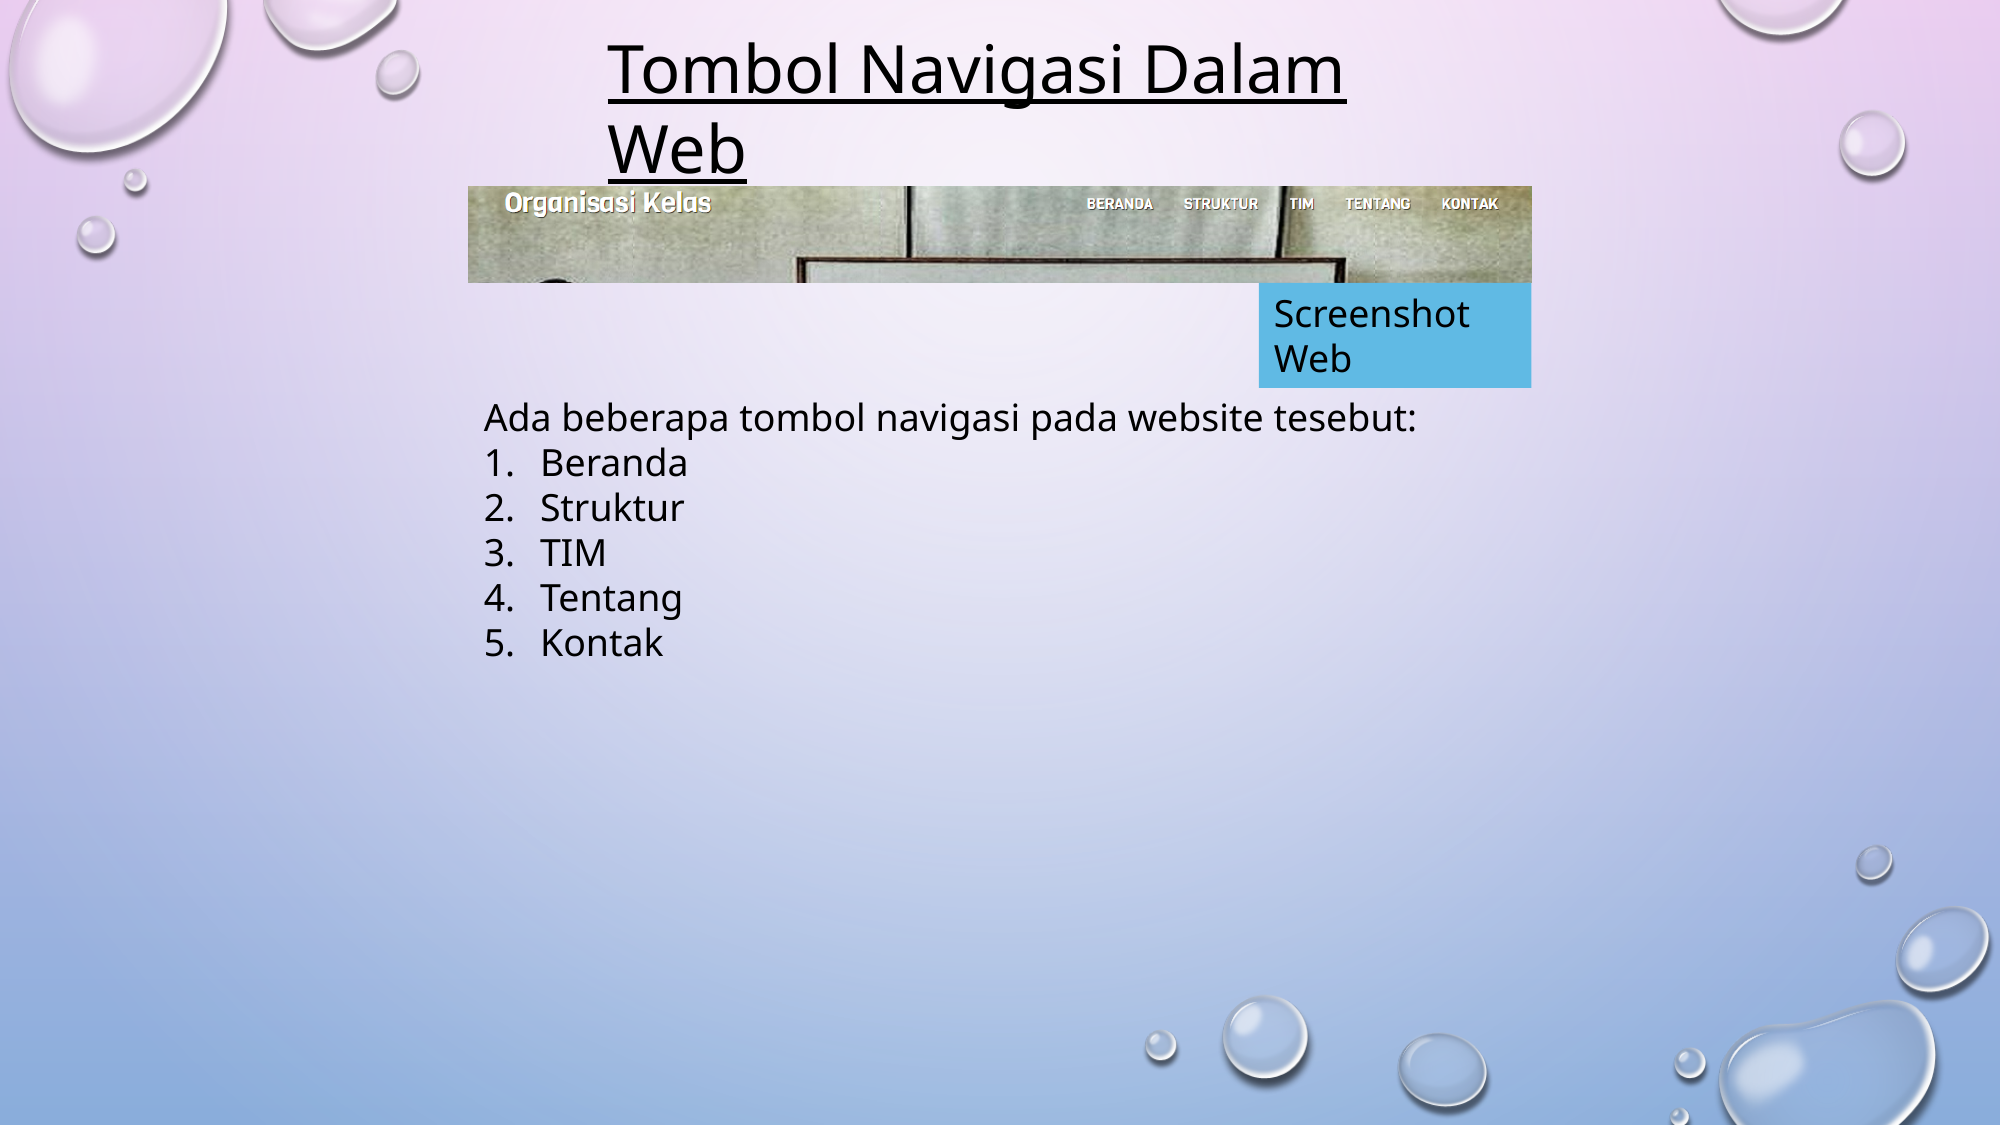

Tombol Navigasi Dalam Web
Screenshot Web
Ada beberapa tombol navigasi pada website tesebut:
Beranda
Struktur
TIM
Tentang
Kontak